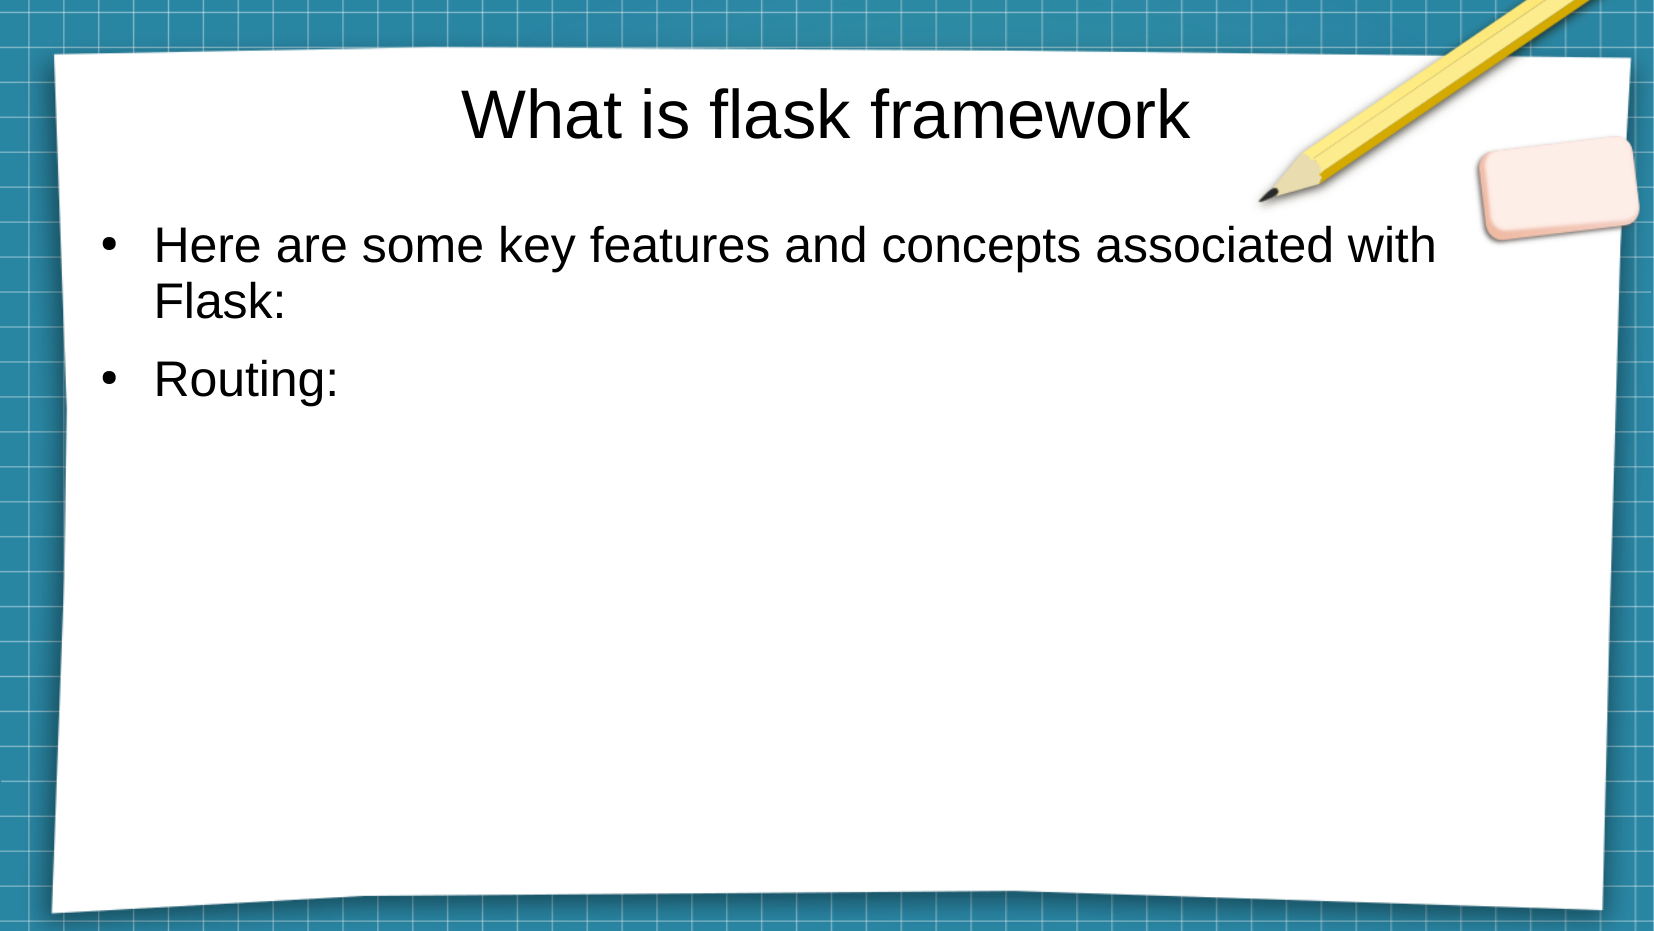

# What is flask framework
Here are some key features and concepts associated with Flask:
Routing: